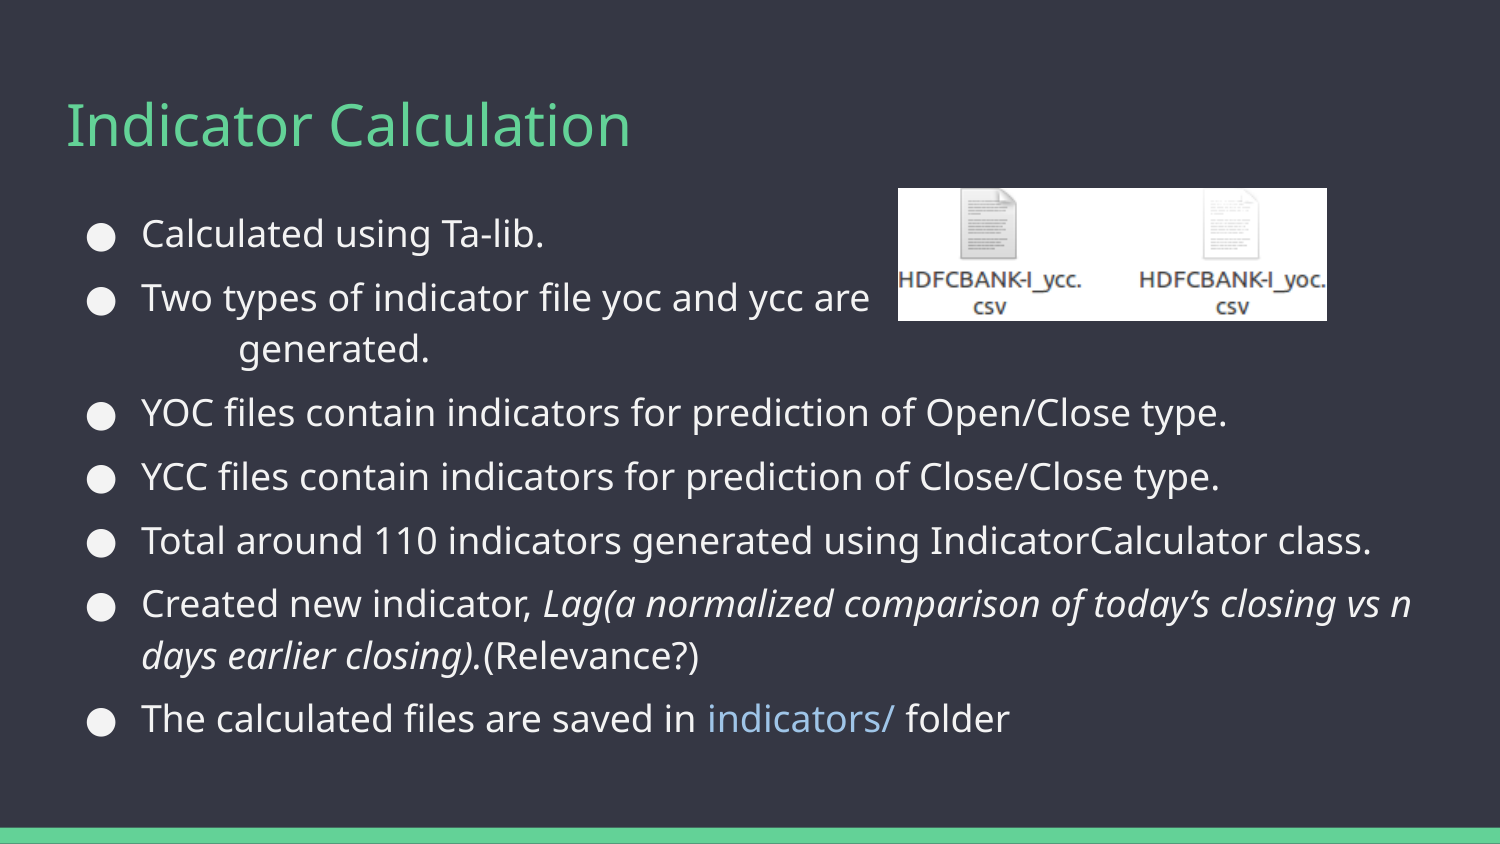

# Indicator Calculation
Calculated using Ta-lib.
Two types of indicator file yoc and ycc are generated.
YOC files contain indicators for prediction of Open/Close type.
YCC files contain indicators for prediction of Close/Close type.
Total around 110 indicators generated using IndicatorCalculator class.
Created new indicator, Lag(a normalized comparison of today’s closing vs n days earlier closing).(Relevance?)
The calculated files are saved in indicators/ folder